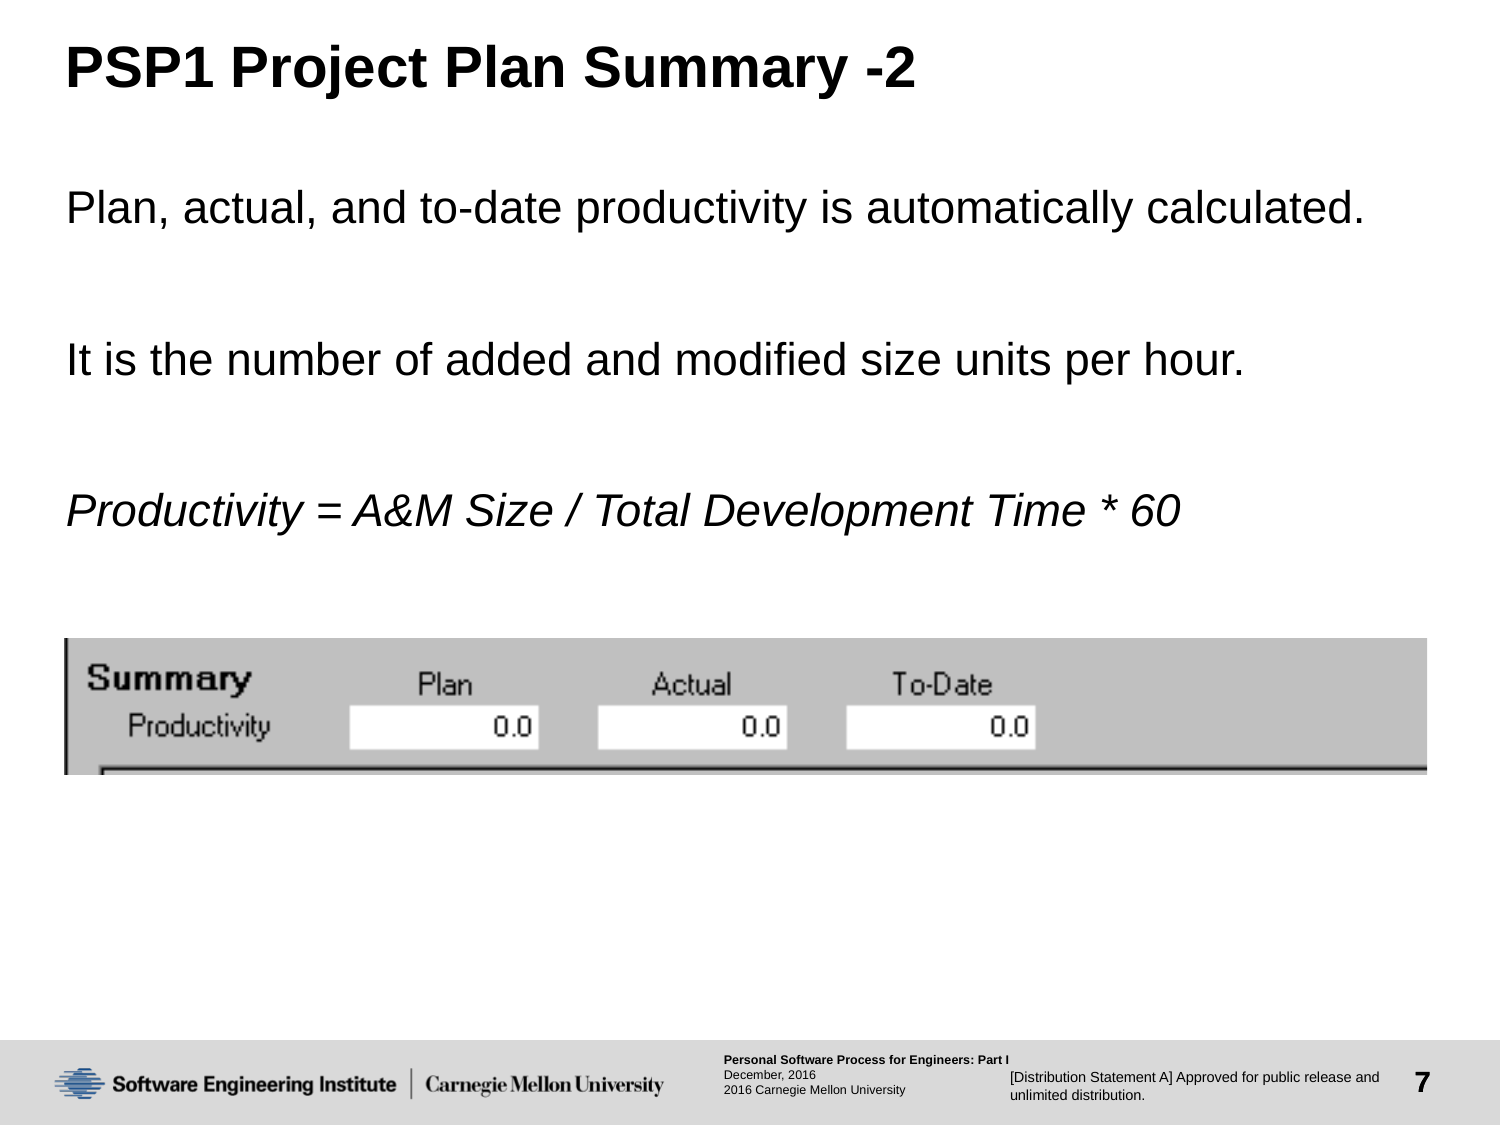

# PSP1 Project Plan Summary -2
Plan, actual, and to-date productivity is automatically calculated.
It is the number of added and modified size units per hour.
Productivity = A&M Size / Total Development Time * 60